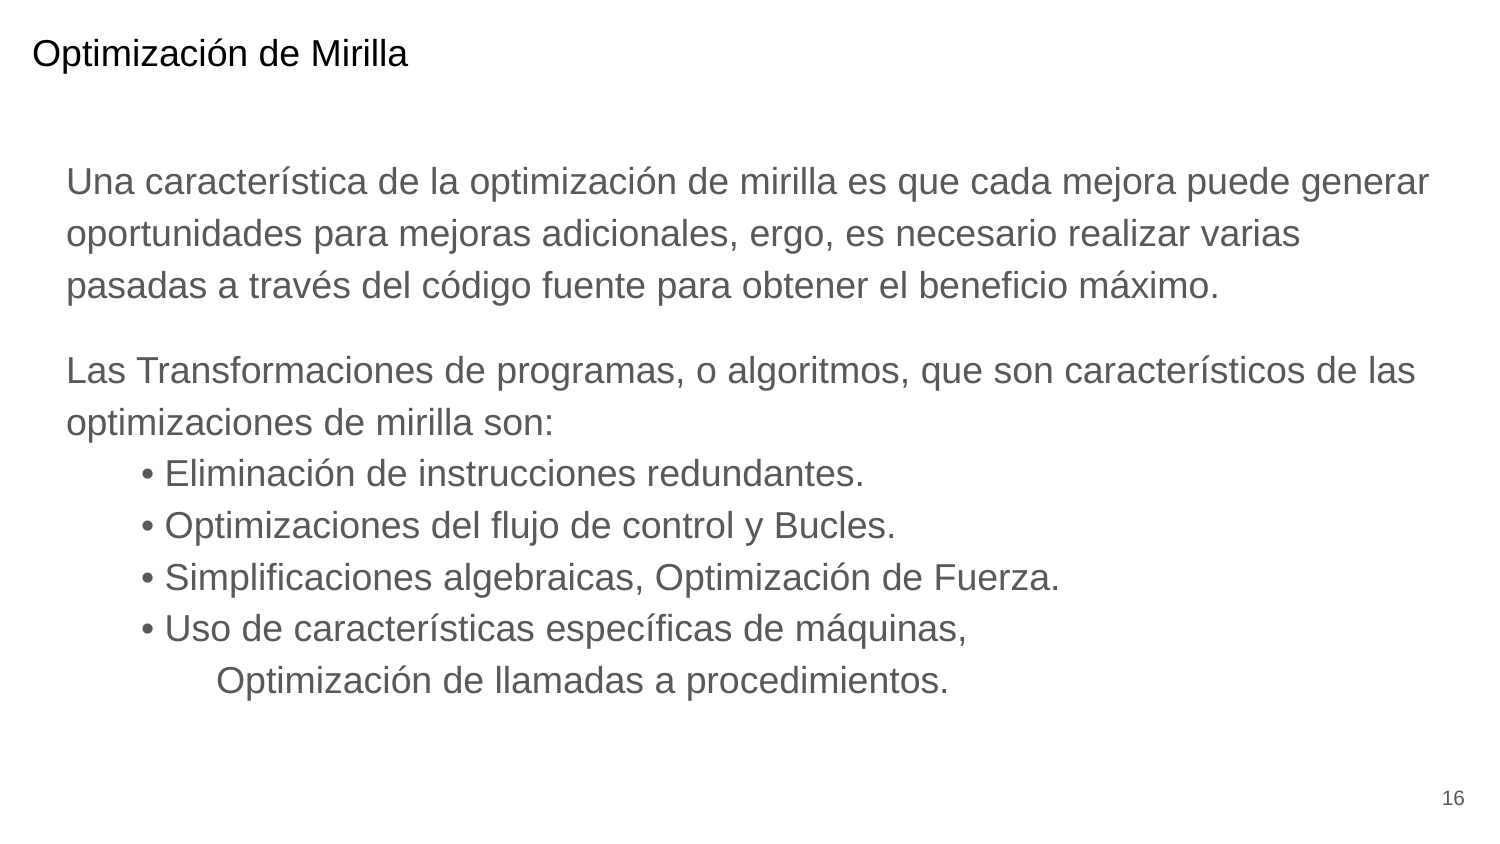

# Optimización de Mirilla
Una característica de la optimización de mirilla es que cada mejora puede generar oportunidades para mejoras adicionales, ergo, es necesario realizar varias pasadas a través del código fuente para obtener el beneficio máximo.
Las Transformaciones de programas, o algoritmos, que son característicos de las optimizaciones de mirilla son:
	• Eliminación de instrucciones redundantes.
	• Optimizaciones del flujo de control y Bucles.
	• Simplificaciones algebraicas, Optimización de Fuerza.
	• Uso de características específicas de máquinas,
		Optimización de llamadas a procedimientos.